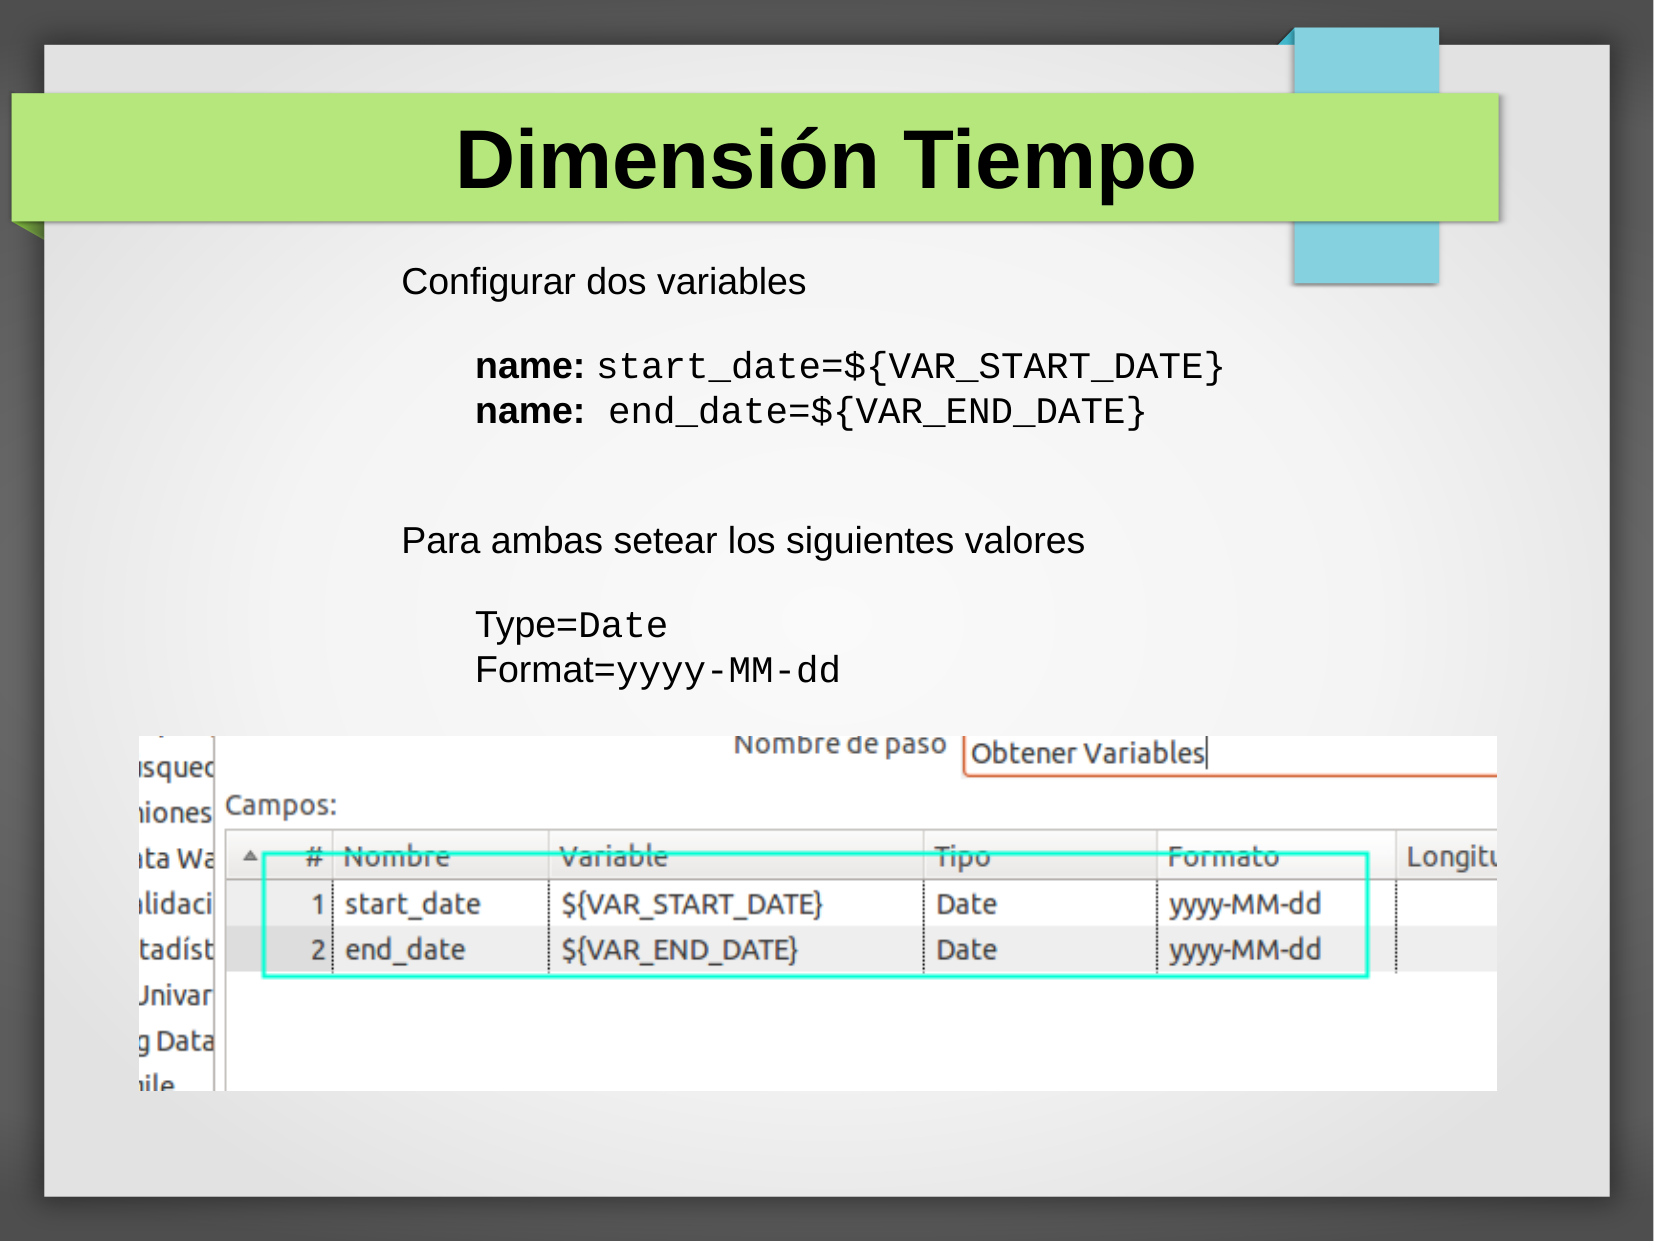

# Dimensión Tiempo
Configurar dos variables
	name: start_date=${VAR_START_DATE}
	name: end_date=${VAR_END_DATE}
Para ambas setear los siguientes valores
	Type=Date
	Format=yyyy-MM-dd